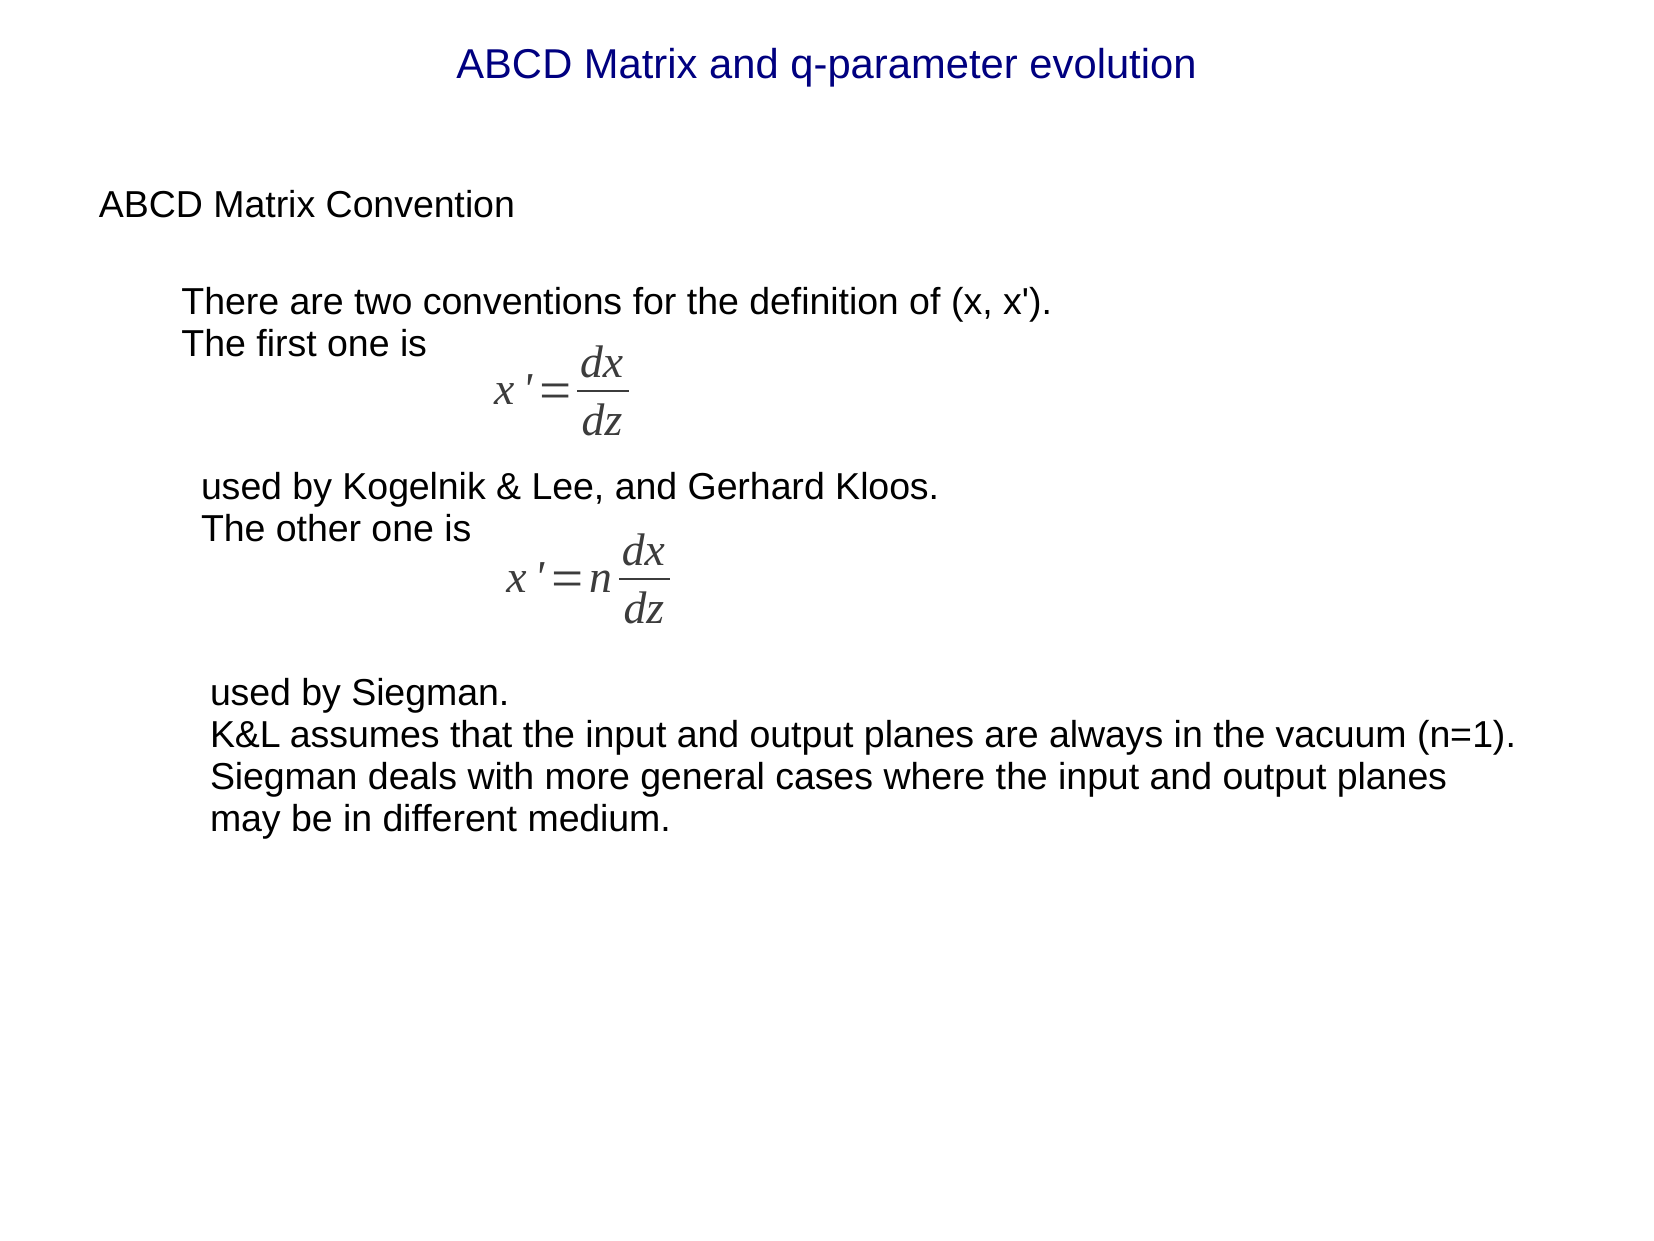

ABCD Matrix and q-parameter evolution
ABCD Matrix Convention
There are two conventions for the definition of (x, x').
The first one is
used by Kogelnik & Lee, and Gerhard Kloos.
The other one is
used by Siegman.
K&L assumes that the input and output planes are always in the vacuum (n=1).
Siegman deals with more general cases where the input and output planes
may be in different medium.